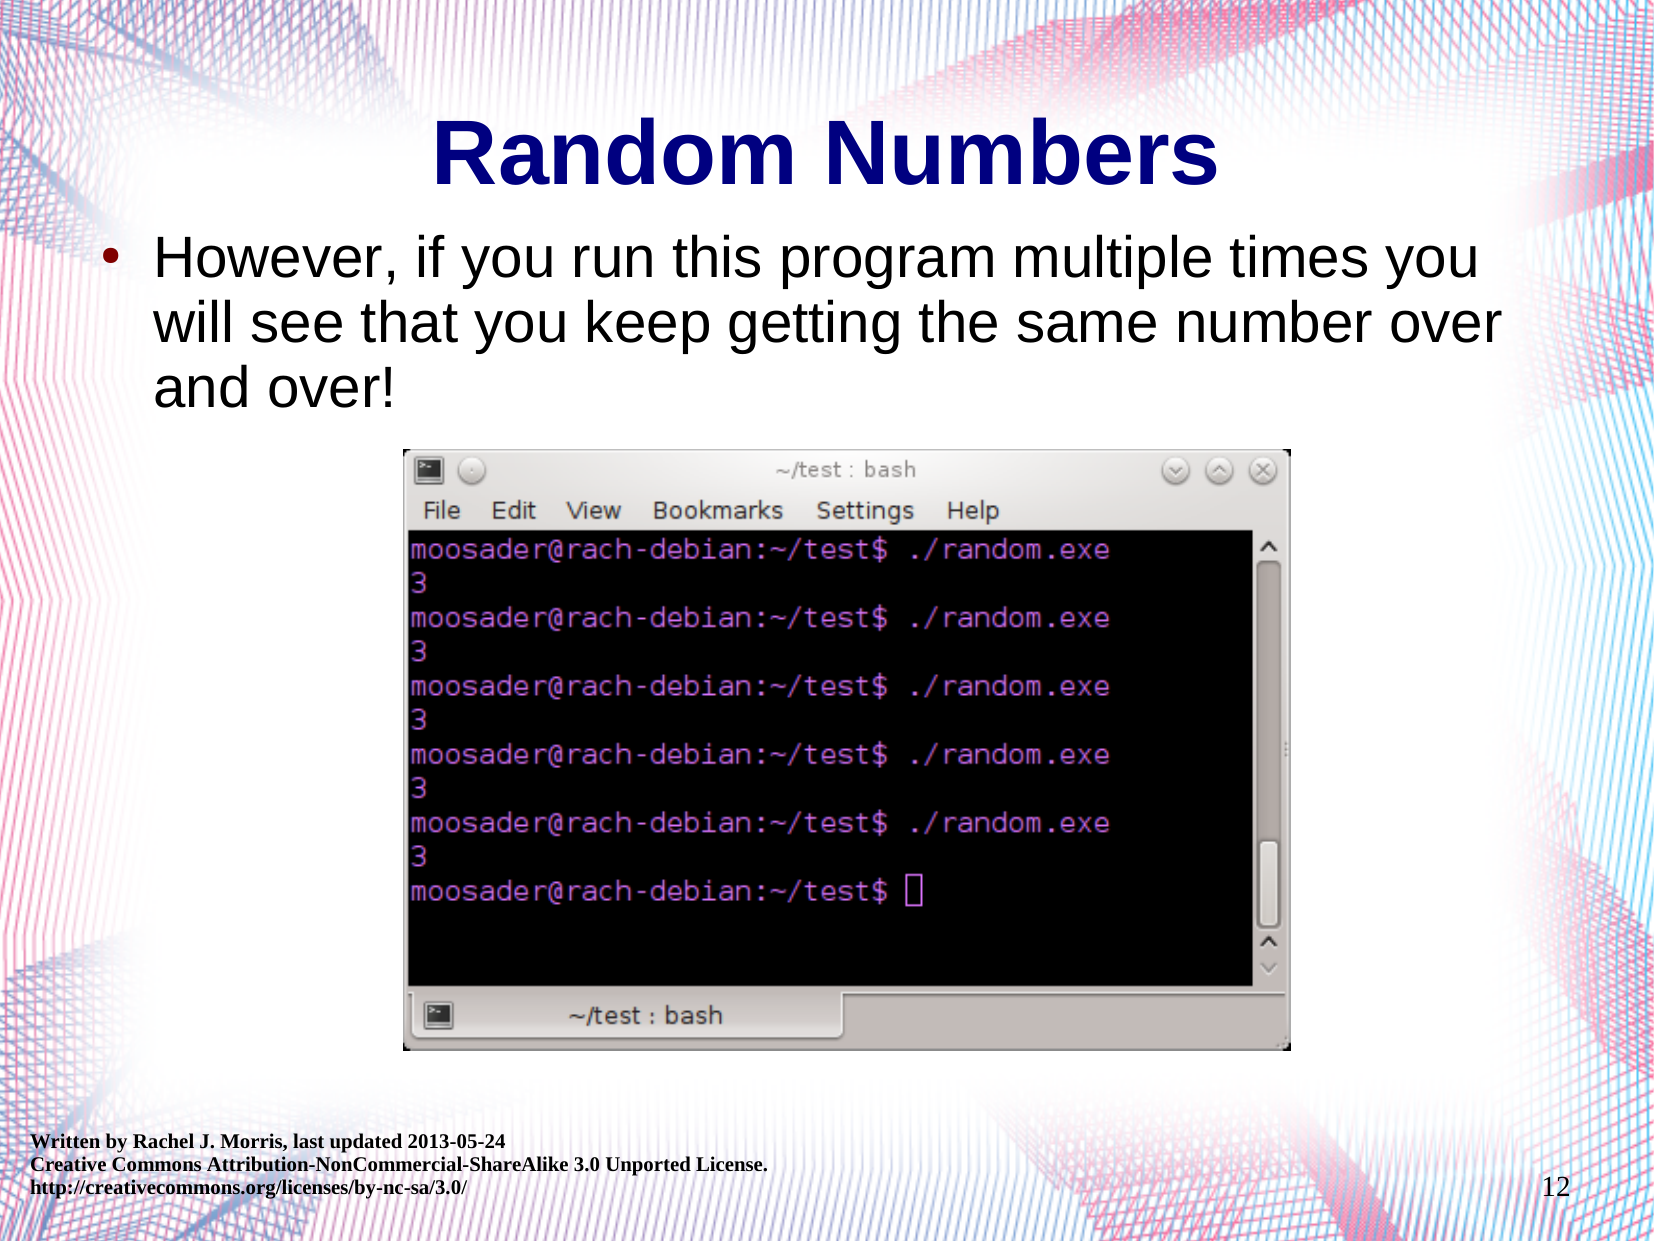

# Random Numbers
However, if you run this program multiple times you will see that you keep getting the same number over and over!
12